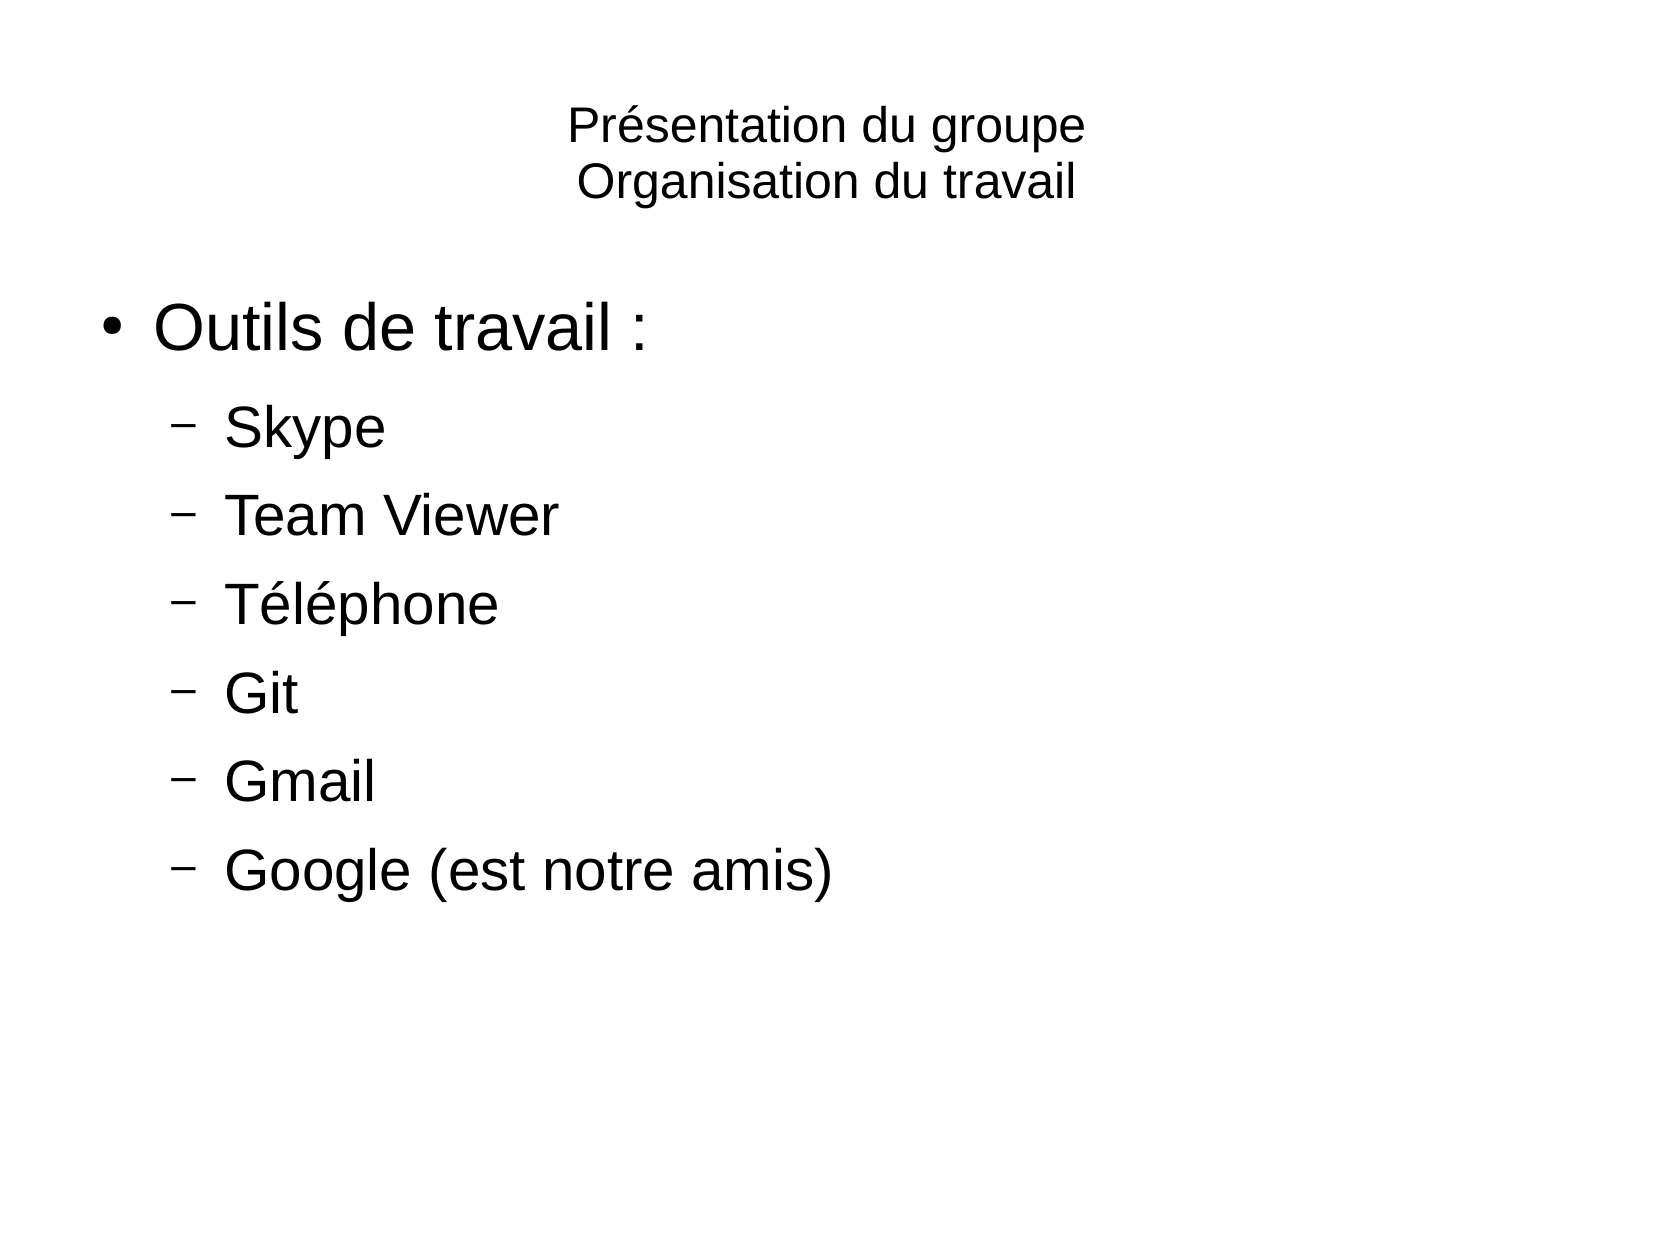

# Présentation du groupe Organisation du travail
Outils de travail :
Skype
Team Viewer
Téléphone
Git
Gmail
Google (est notre amis)